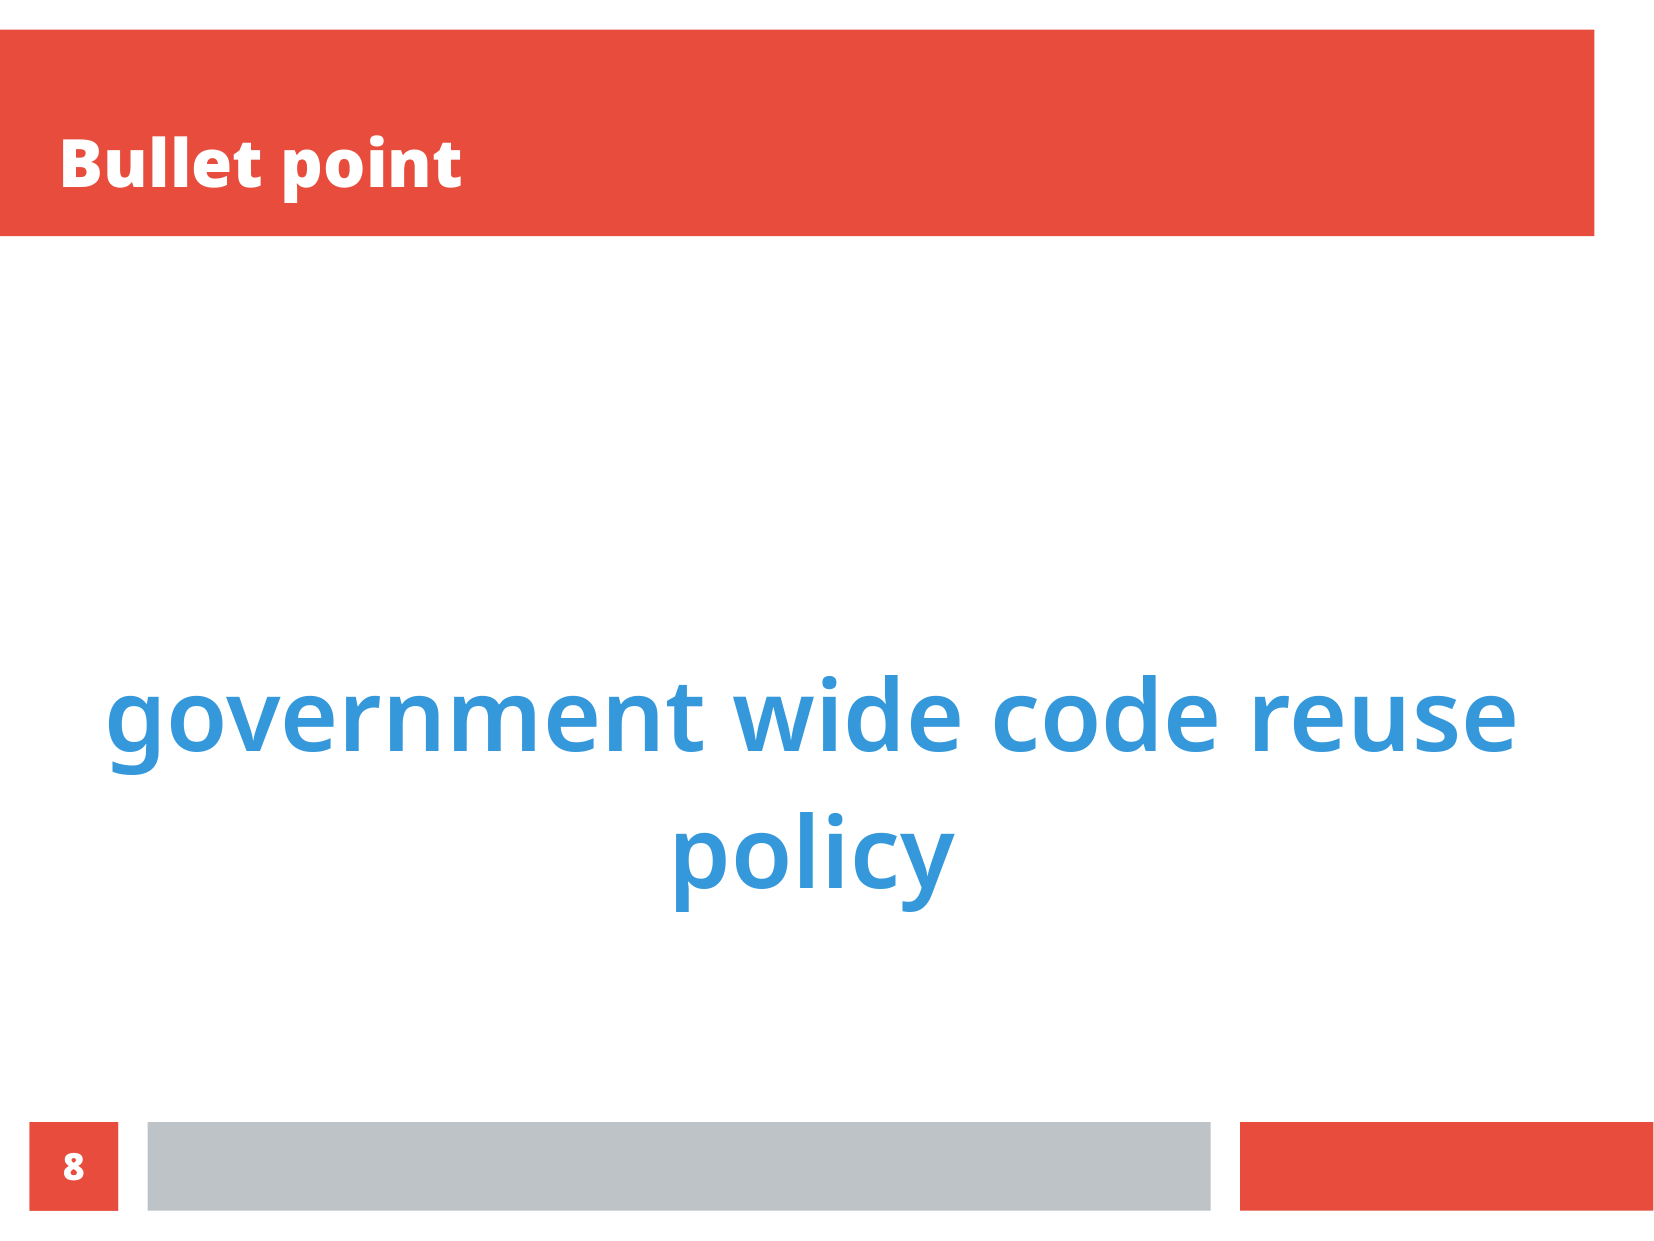

# Bullet point
government wide code reuse policy
8